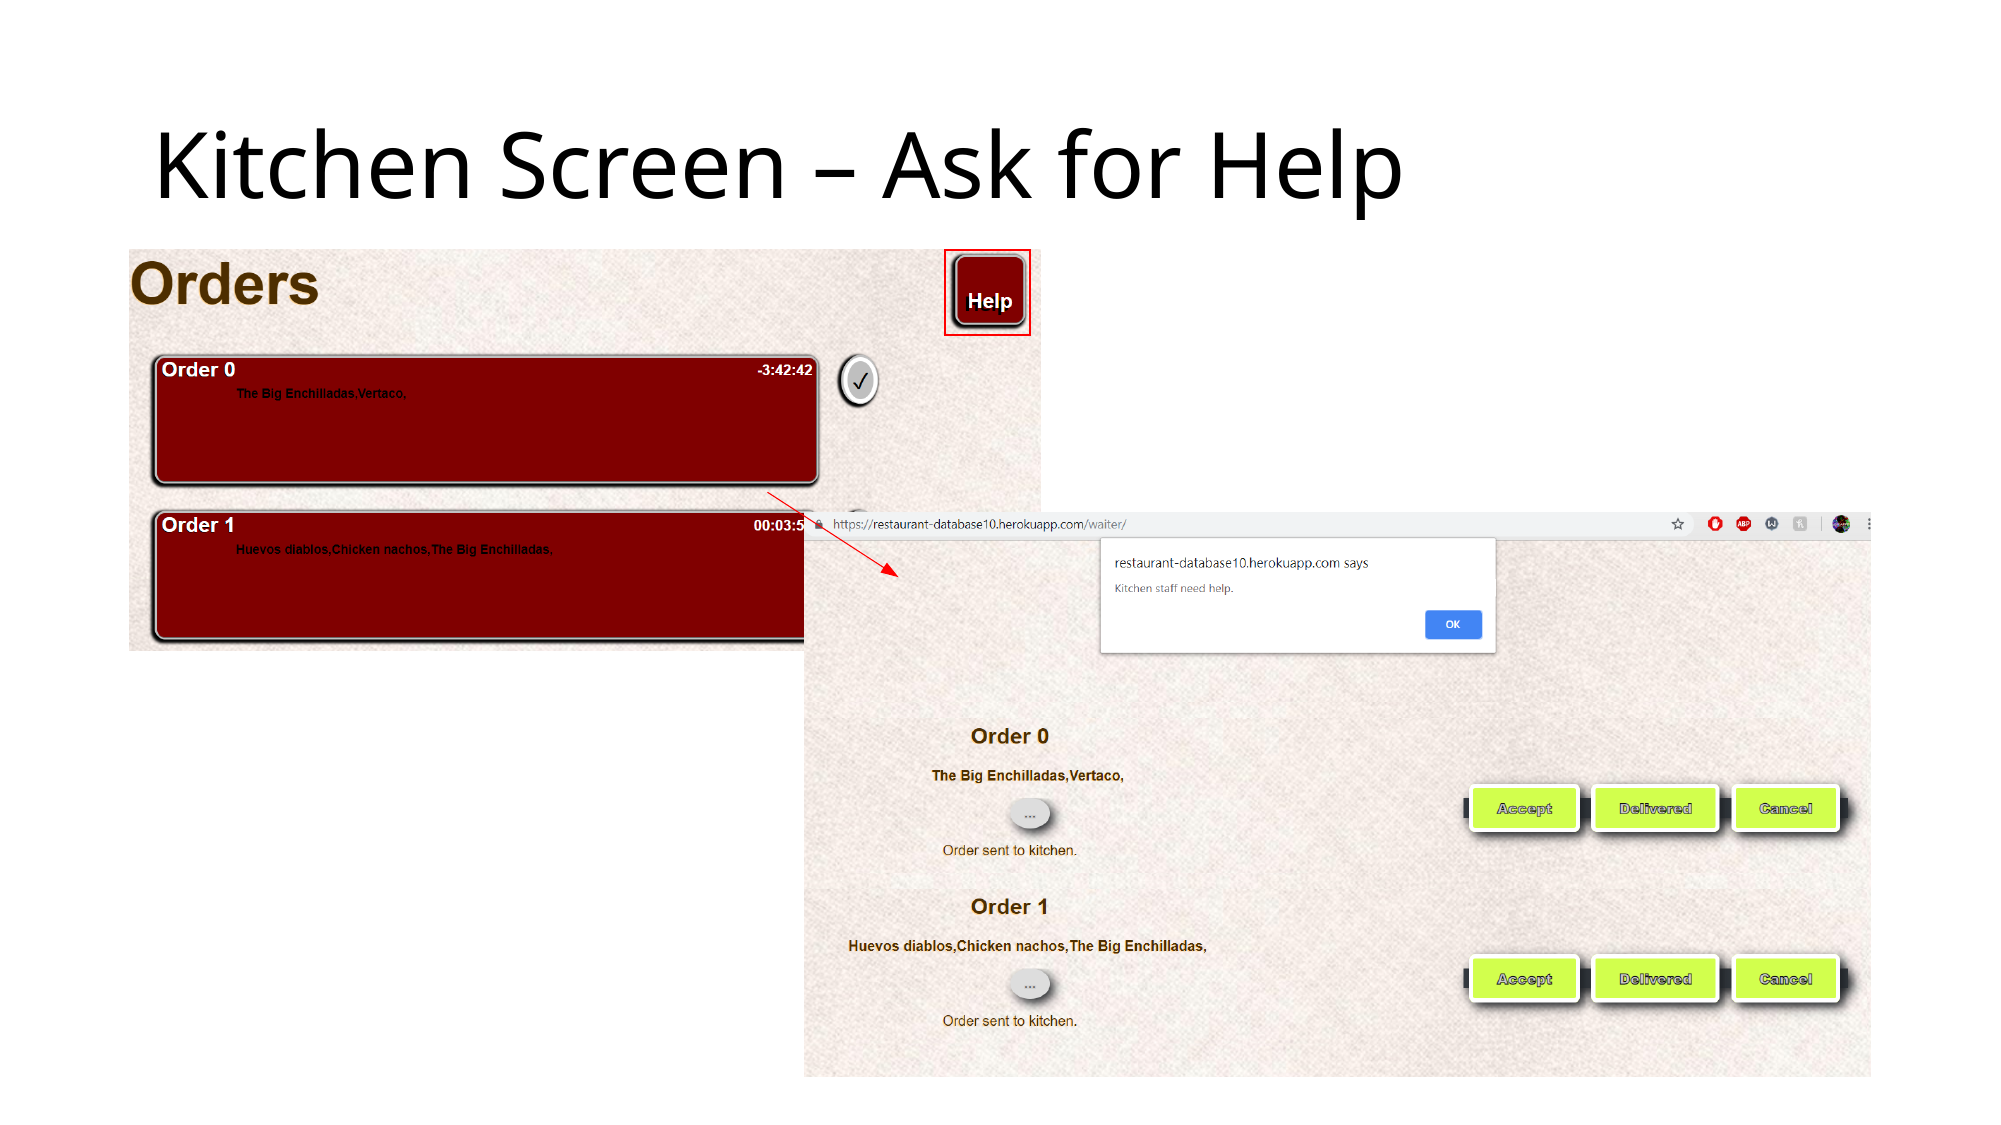

# Kitchen Screen – Ask for Help